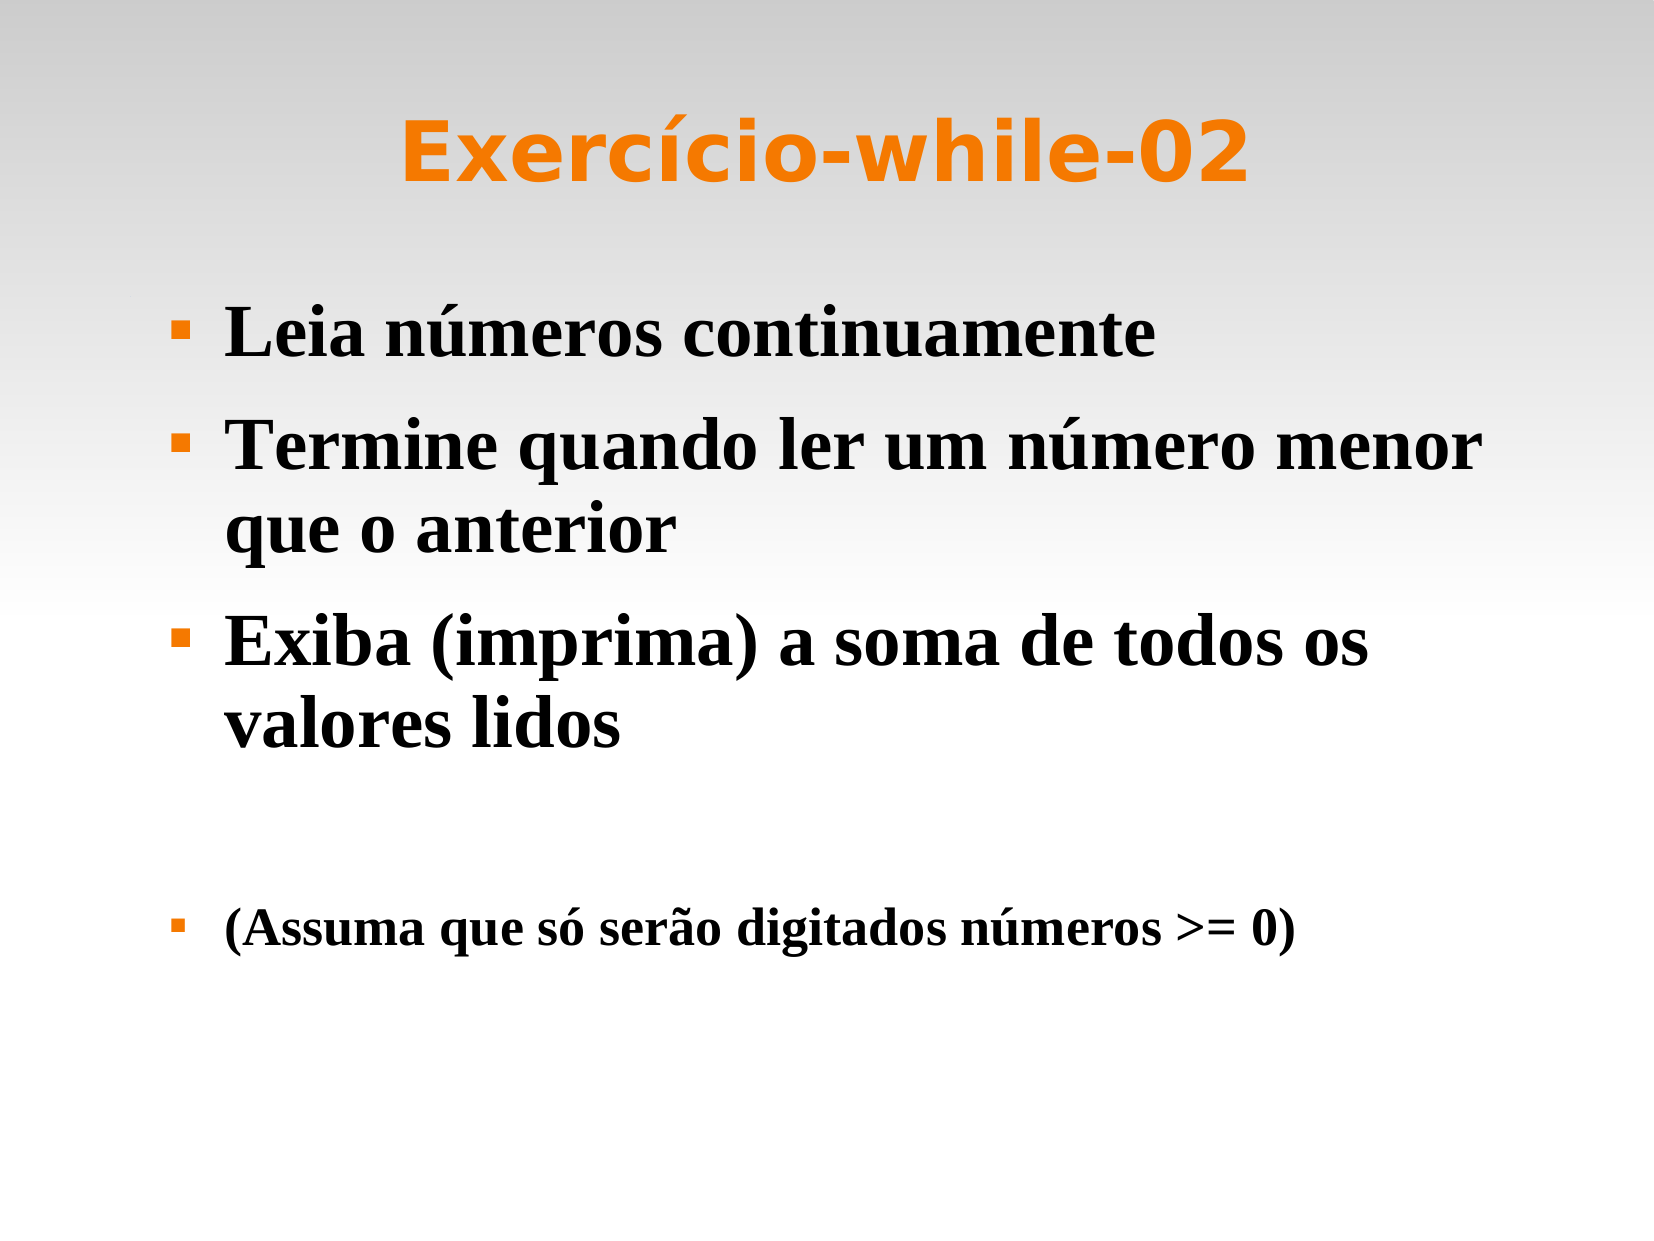

# Exercício-while-02
Leia números continuamente
Termine quando ler um número menor que o anterior
Exiba (imprima) a soma de todos os valores lidos
(Assuma que só serão digitados números >= 0)